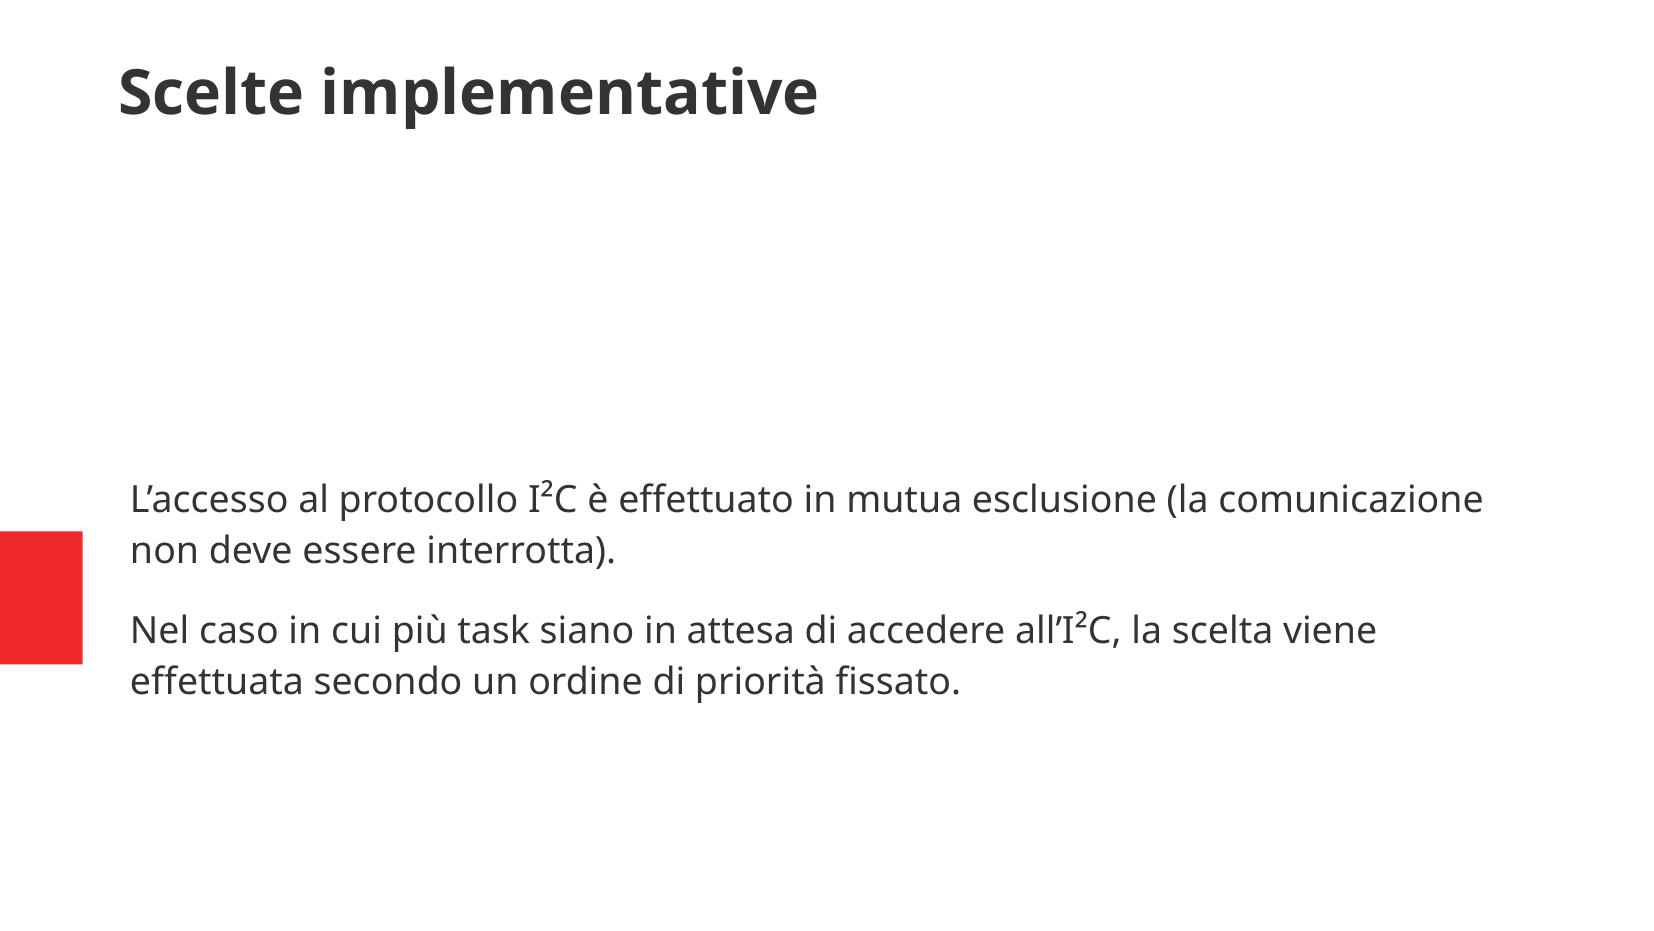

# Scelte implementative
L’accesso al protocollo I²C è effettuato in mutua esclusione (la comunicazione non deve essere interrotta).
Nel caso in cui più task siano in attesa di accedere all’I²C, la scelta viene effettuata secondo un ordine di priorità fissato.